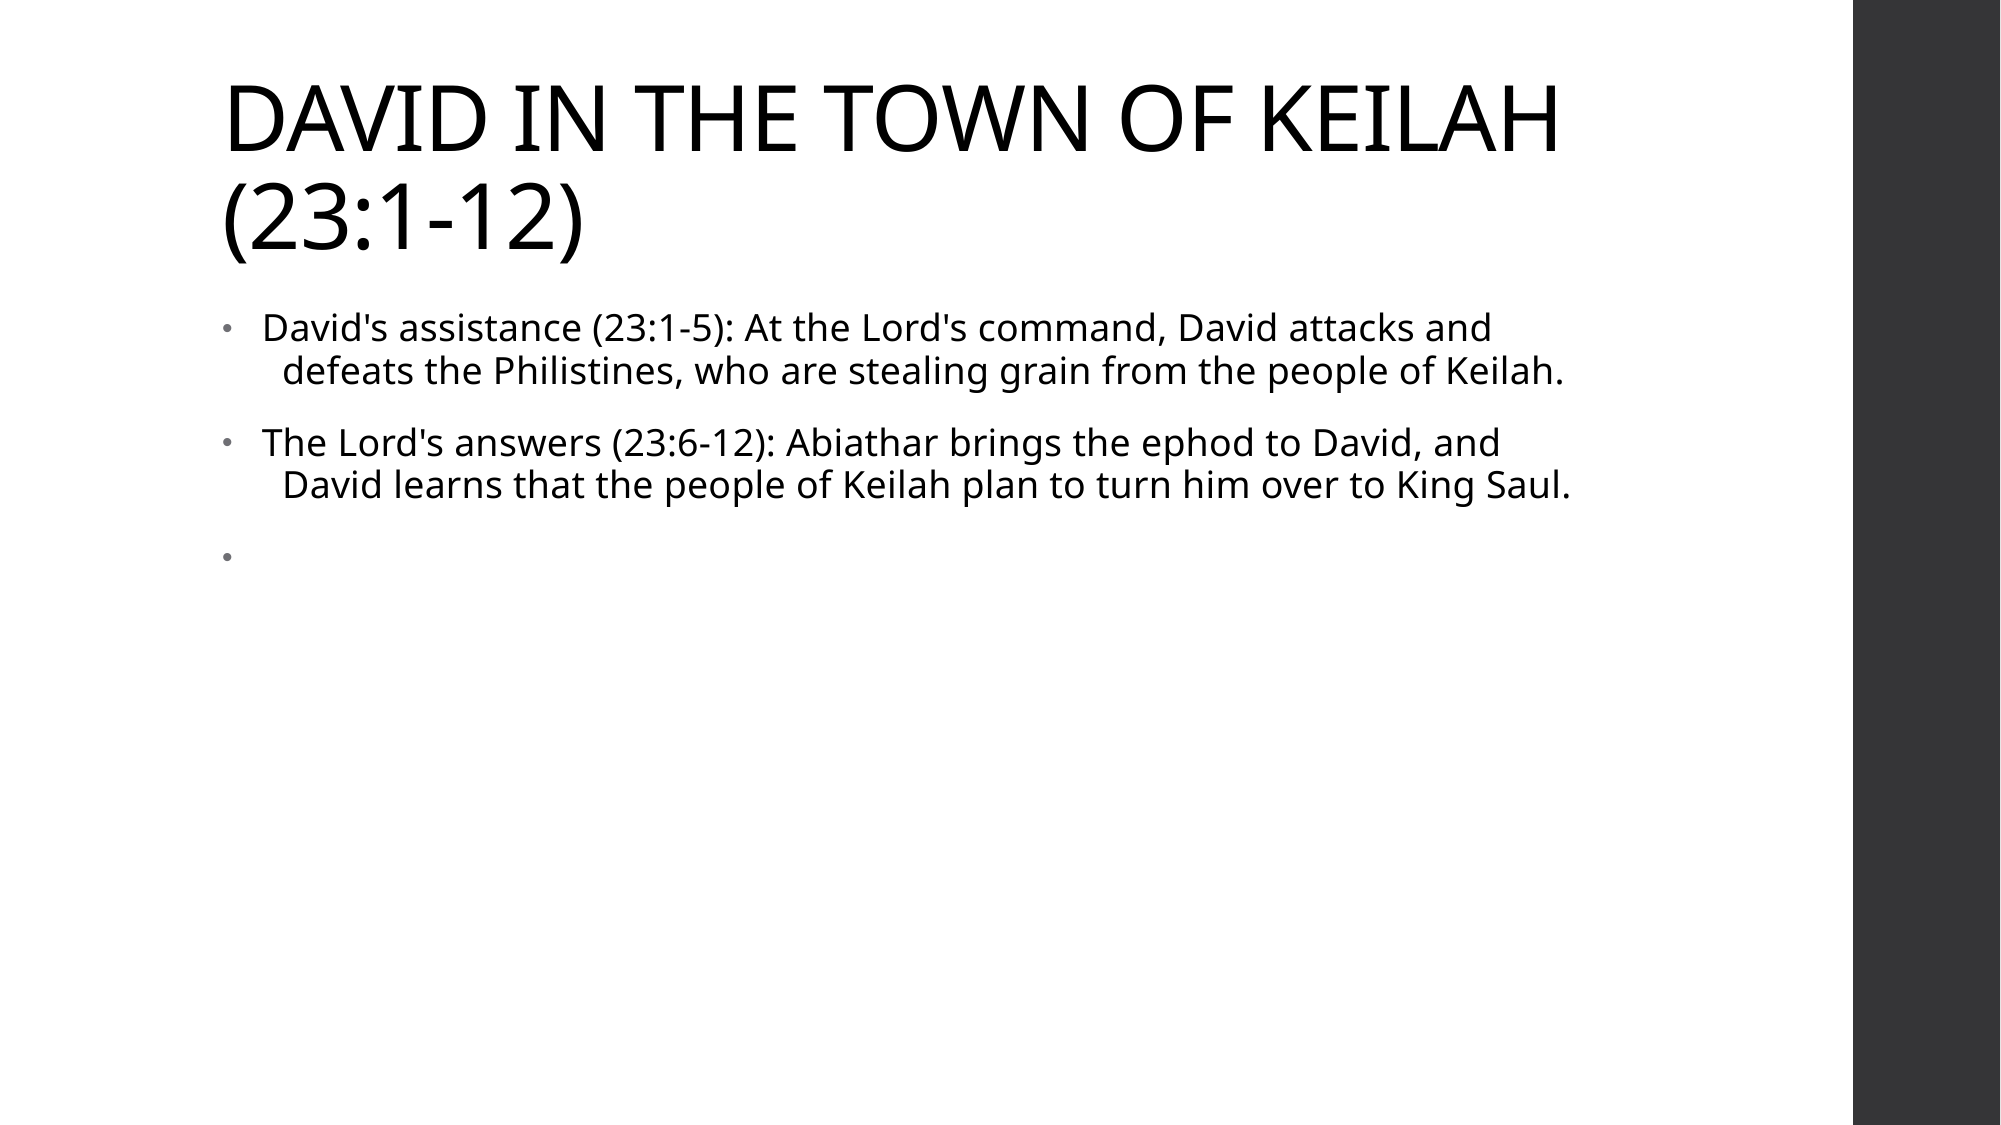

# DAVID IN THE TOWN OF KEILAH (23:1-12)
 David's assistance (23:1-5): At the Lord's command, David attacks and defeats the Philistines, who are stealing grain from the people of Keilah.
 The Lord's answers (23:6-12): Abiathar brings the ephod to David, and David learns that the people of Keilah plan to turn him over to King Saul.